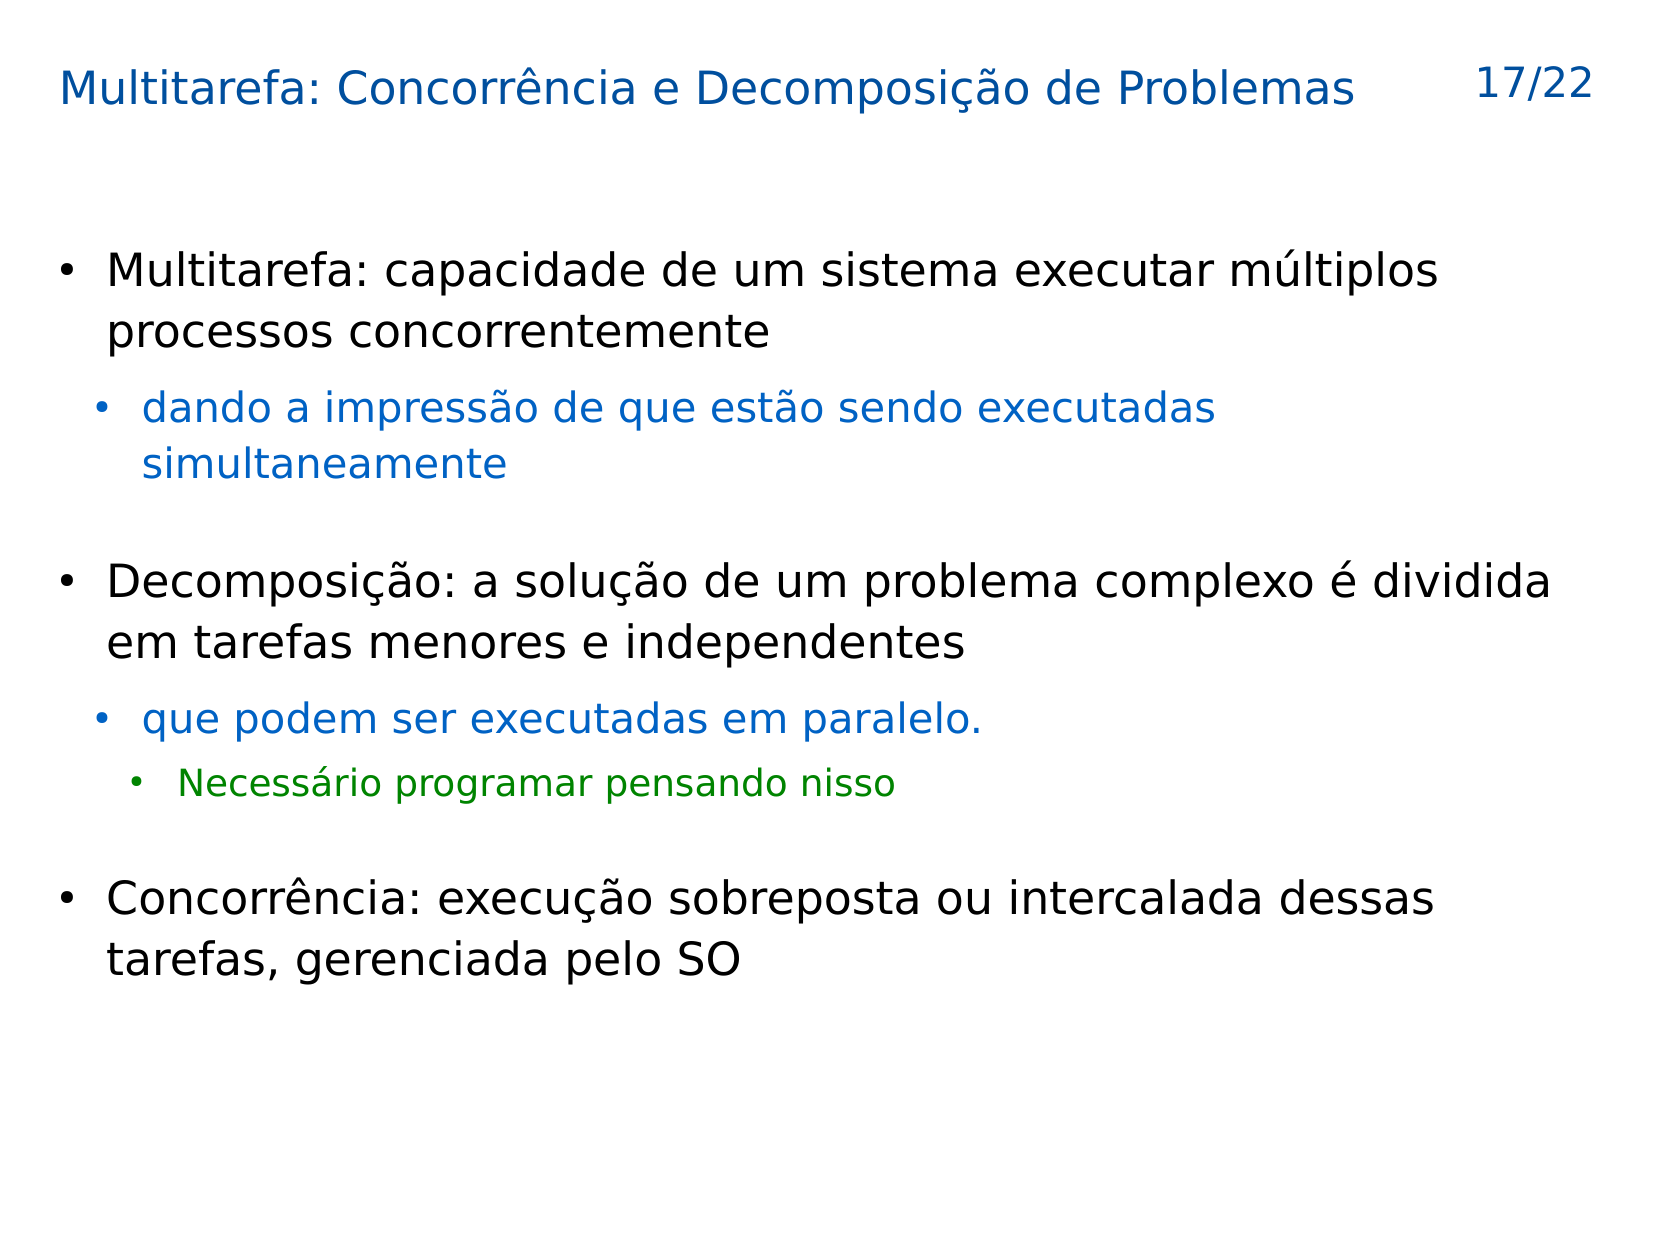

# Multitarefa: Concorrência e Decomposição de Problemas
17
Multitarefa: capacidade de um sistema executar múltiplos processos concorrentemente
dando a impressão de que estão sendo executadas simultaneamente
Decomposição: a solução de um problema complexo é dividida em tarefas menores e independentes
que podem ser executadas em paralelo.
Necessário programar pensando nisso
Concorrência: execução sobreposta ou intercalada dessas tarefas, gerenciada pelo SO